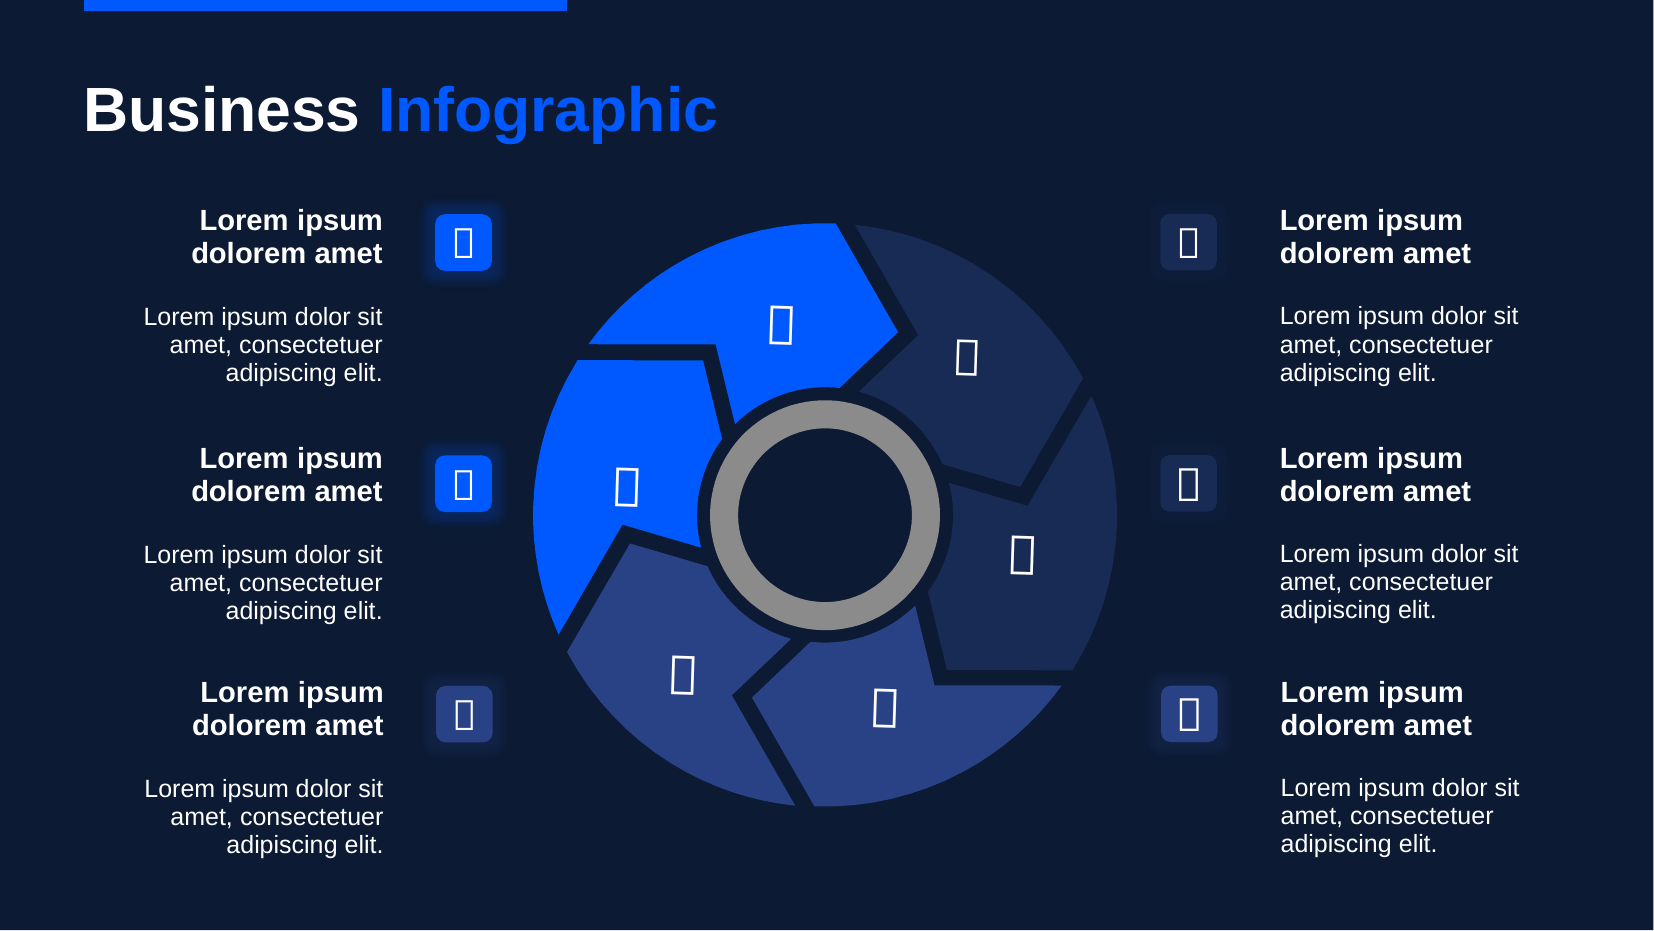

# Business Infographic
Lorem ipsum dolorem amet
Lorem ipsum dolor sit amet, consectetuer adipiscing elit.
Lorem ipsum dolorem amet
Lorem ipsum dolor sit amet, consectetuer adipiscing elit.


	



Lorem ipsum dolorem amet
Lorem ipsum dolor sit amet, consectetuer adipiscing elit.
Lorem ipsum dolorem amet
Lorem ipsum dolor sit amet, consectetuer adipiscing elit.




Lorem ipsum dolorem amet
Lorem ipsum dolor sit amet, consectetuer adipiscing elit.
Lorem ipsum dolorem amet
Lorem ipsum dolor sit amet, consectetuer adipiscing elit.

